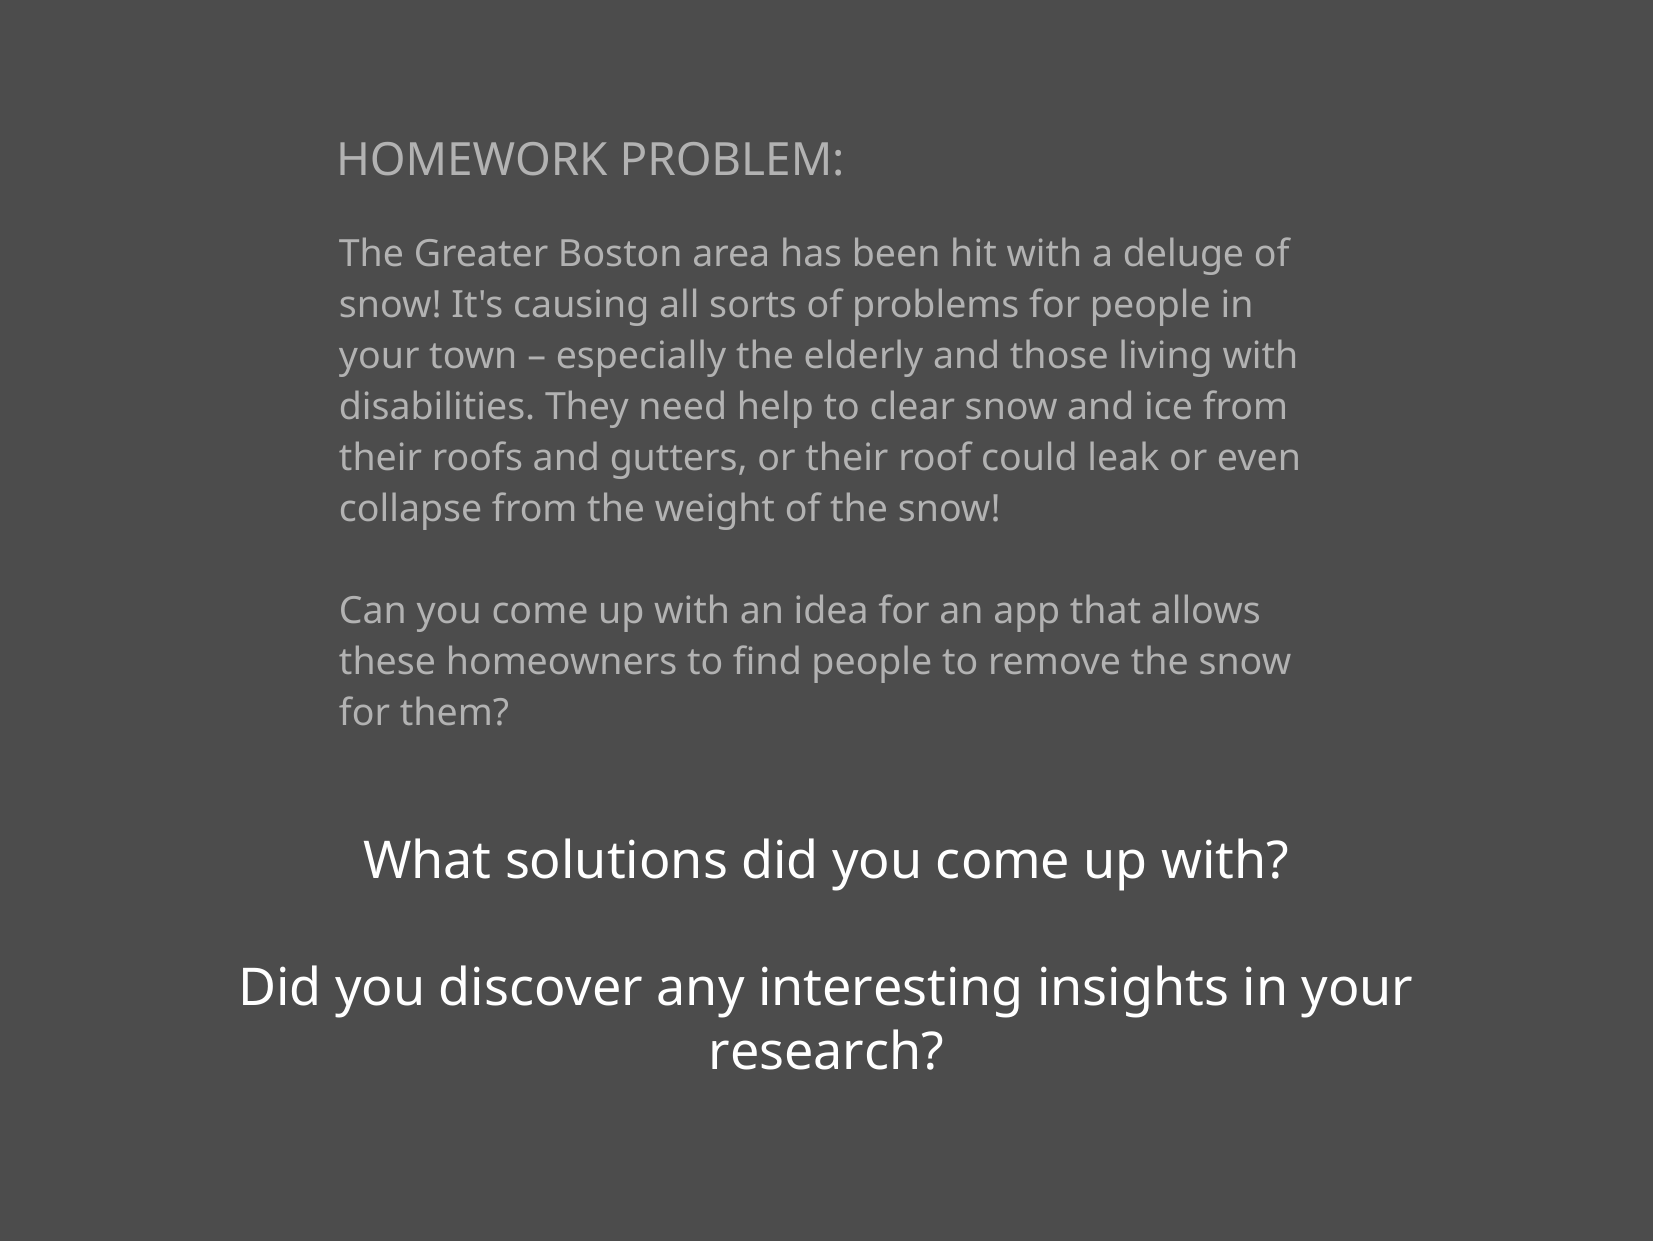

# HOMEWORK PROBLEM:
The Greater Boston area has been hit with a deluge of snow! It's causing all sorts of problems for people in your town – especially the elderly and those living with disabilities. They need help to clear snow and ice from their roofs and gutters, or their roof could leak or even collapse from the weight of the snow!
Can you come up with an idea for an app that allows these homeowners to find people to remove the snow for them?
What solutions did you come up with?
Did you discover any interesting insights in your research?